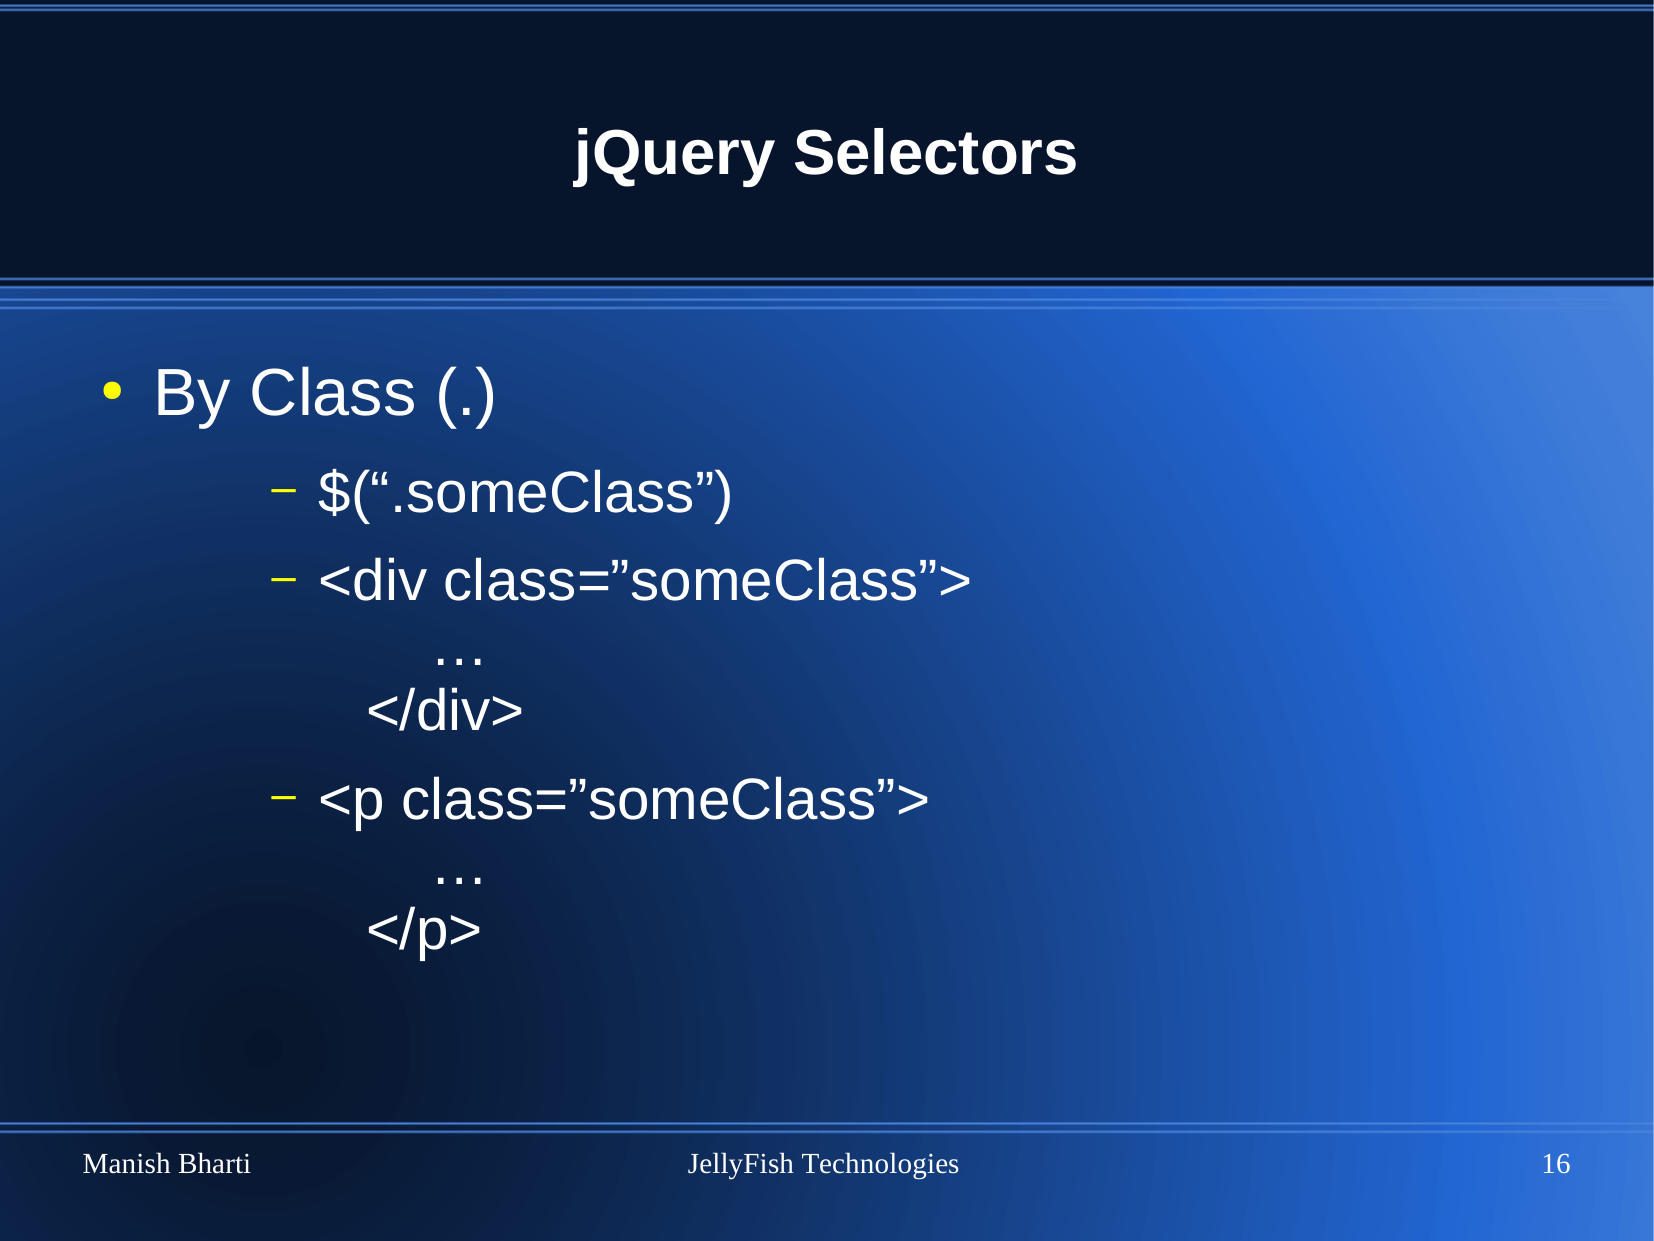

# jQuery Selectors
By Class (.)
$(“.someClass”)
<div class=”someClass”>
 …
</div>
<p class=”someClass”>
 …
</p>
Manish Bharti
JellyFish Technologies
16